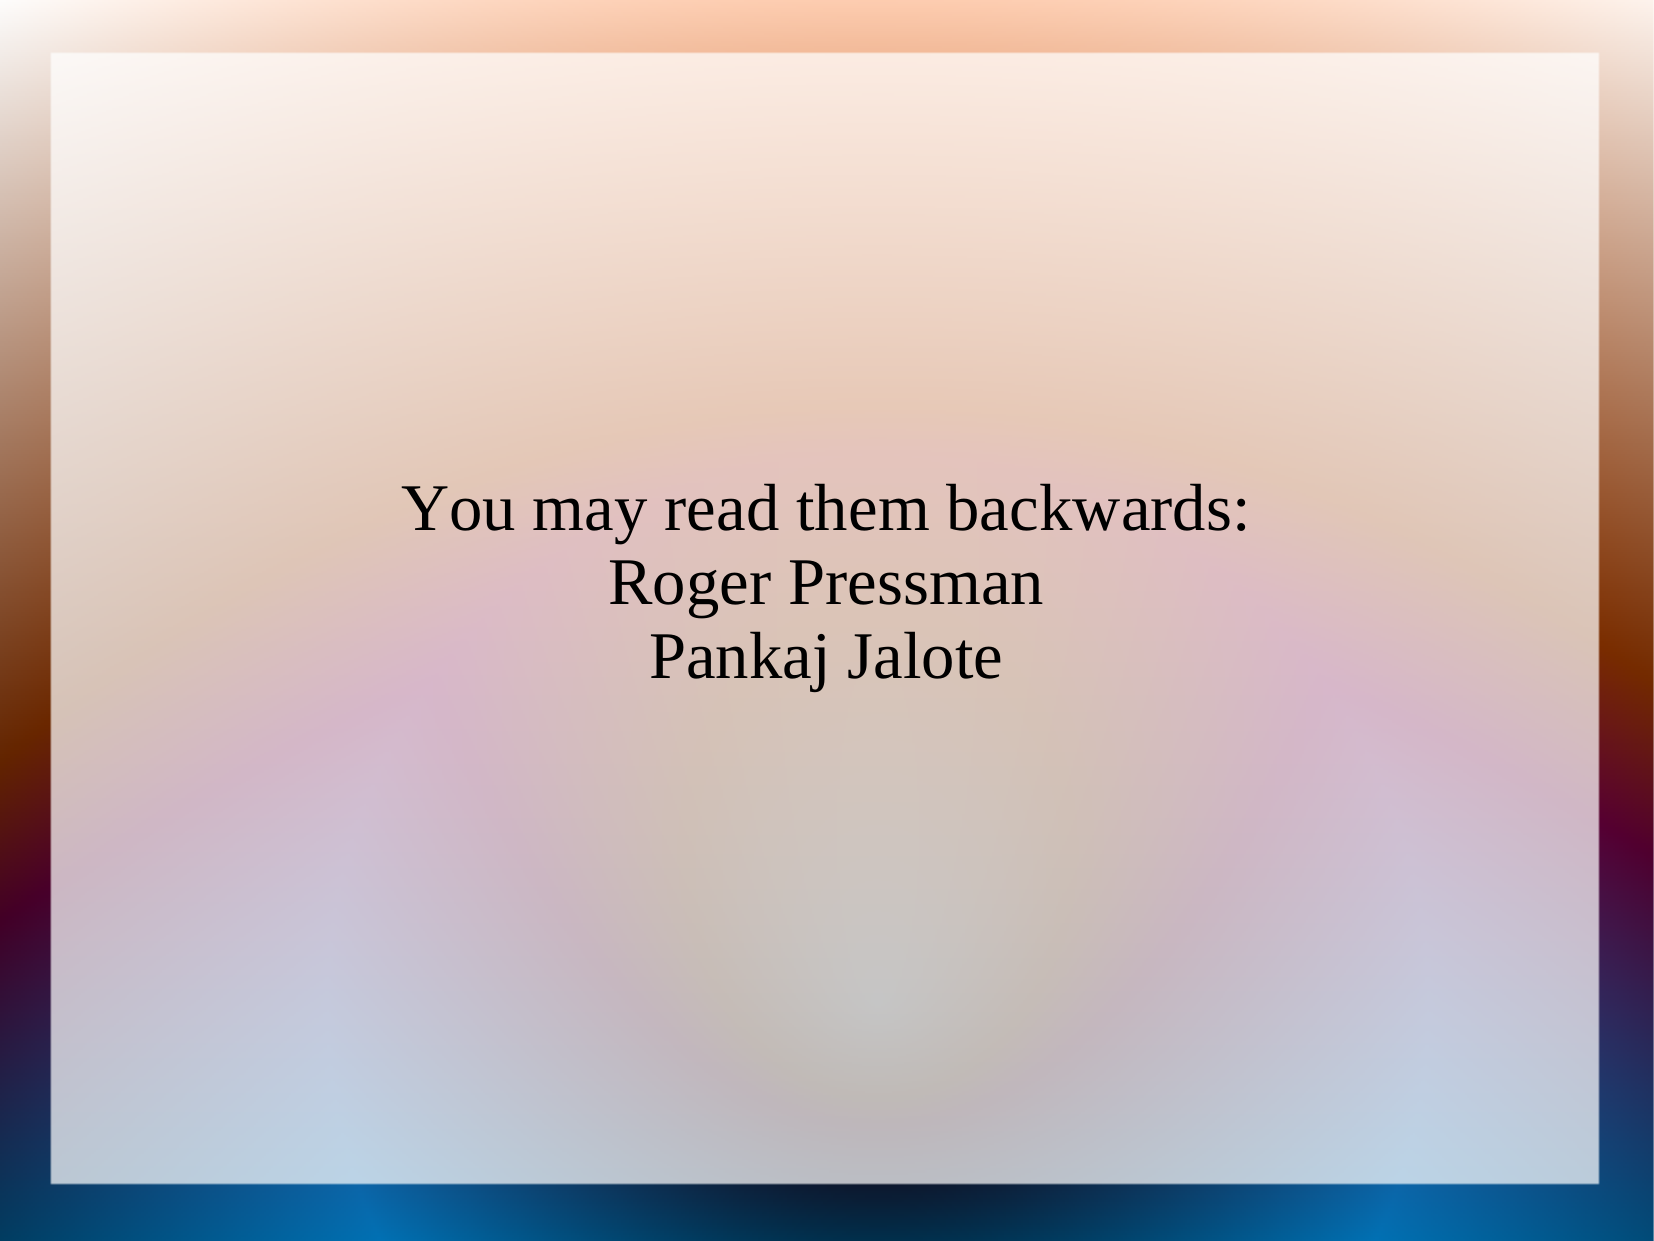

# You may read them backwards:
Roger Pressman
Pankaj Jalote